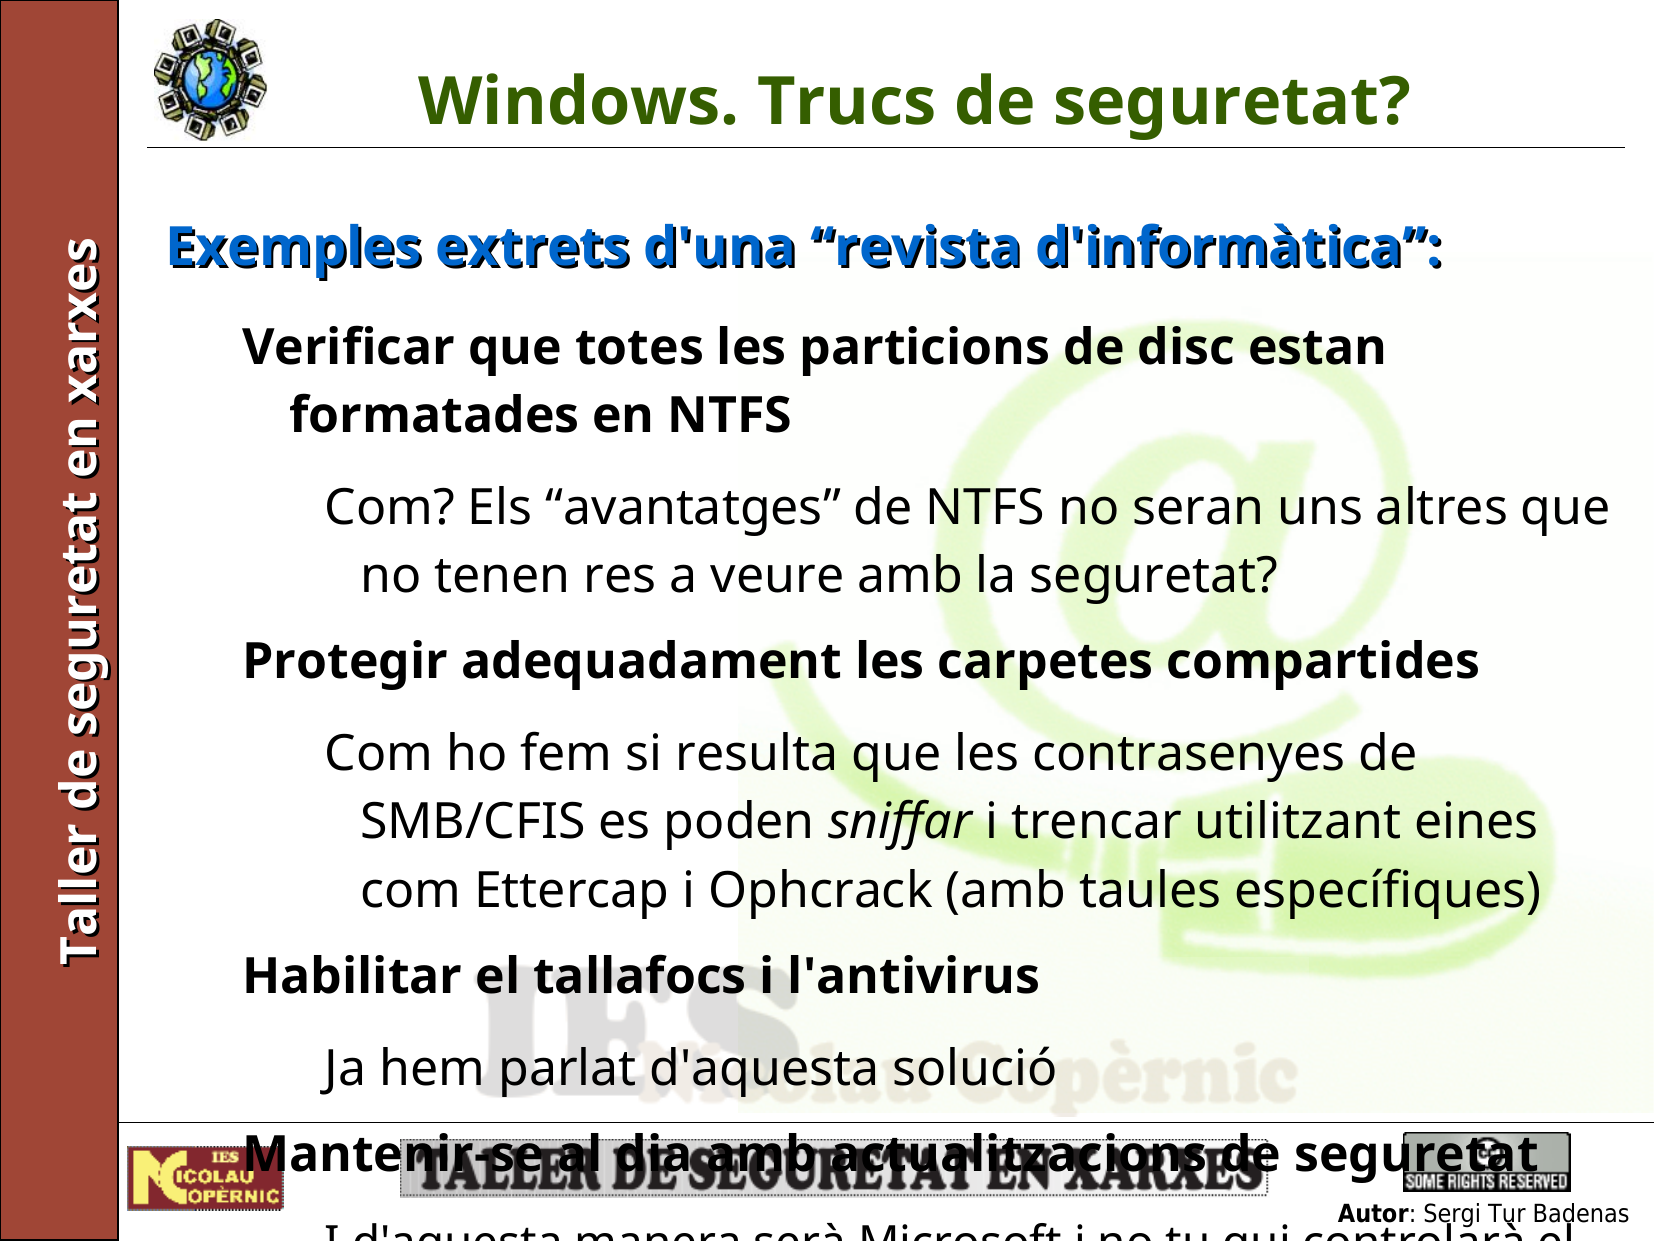

# Windows. Trucs de seguretat?
Exemples extrets d'una “revista d'informàtica”:
Verificar que totes les particions de disc estan formatades en NTFS
Com? Els “avantatges” de NTFS no seran uns altres que no tenen res a veure amb la seguretat?
Protegir adequadament les carpetes compartides
Com ho fem si resulta que les contrasenyes de SMB/CFIS es poden sniffar i trencar utilitzant eines com Ettercap i Ophcrack (amb taules específiques)
Habilitar el tallafocs i l'antivirus
Ja hem parlat d'aquesta solució
Mantenir-se al dia amb actualitzacions de seguretat
I d'aquesta manera serà Microsoft i no tu qui controlarà el teu PC i decidirà el que és bo per a tu com a usuari.